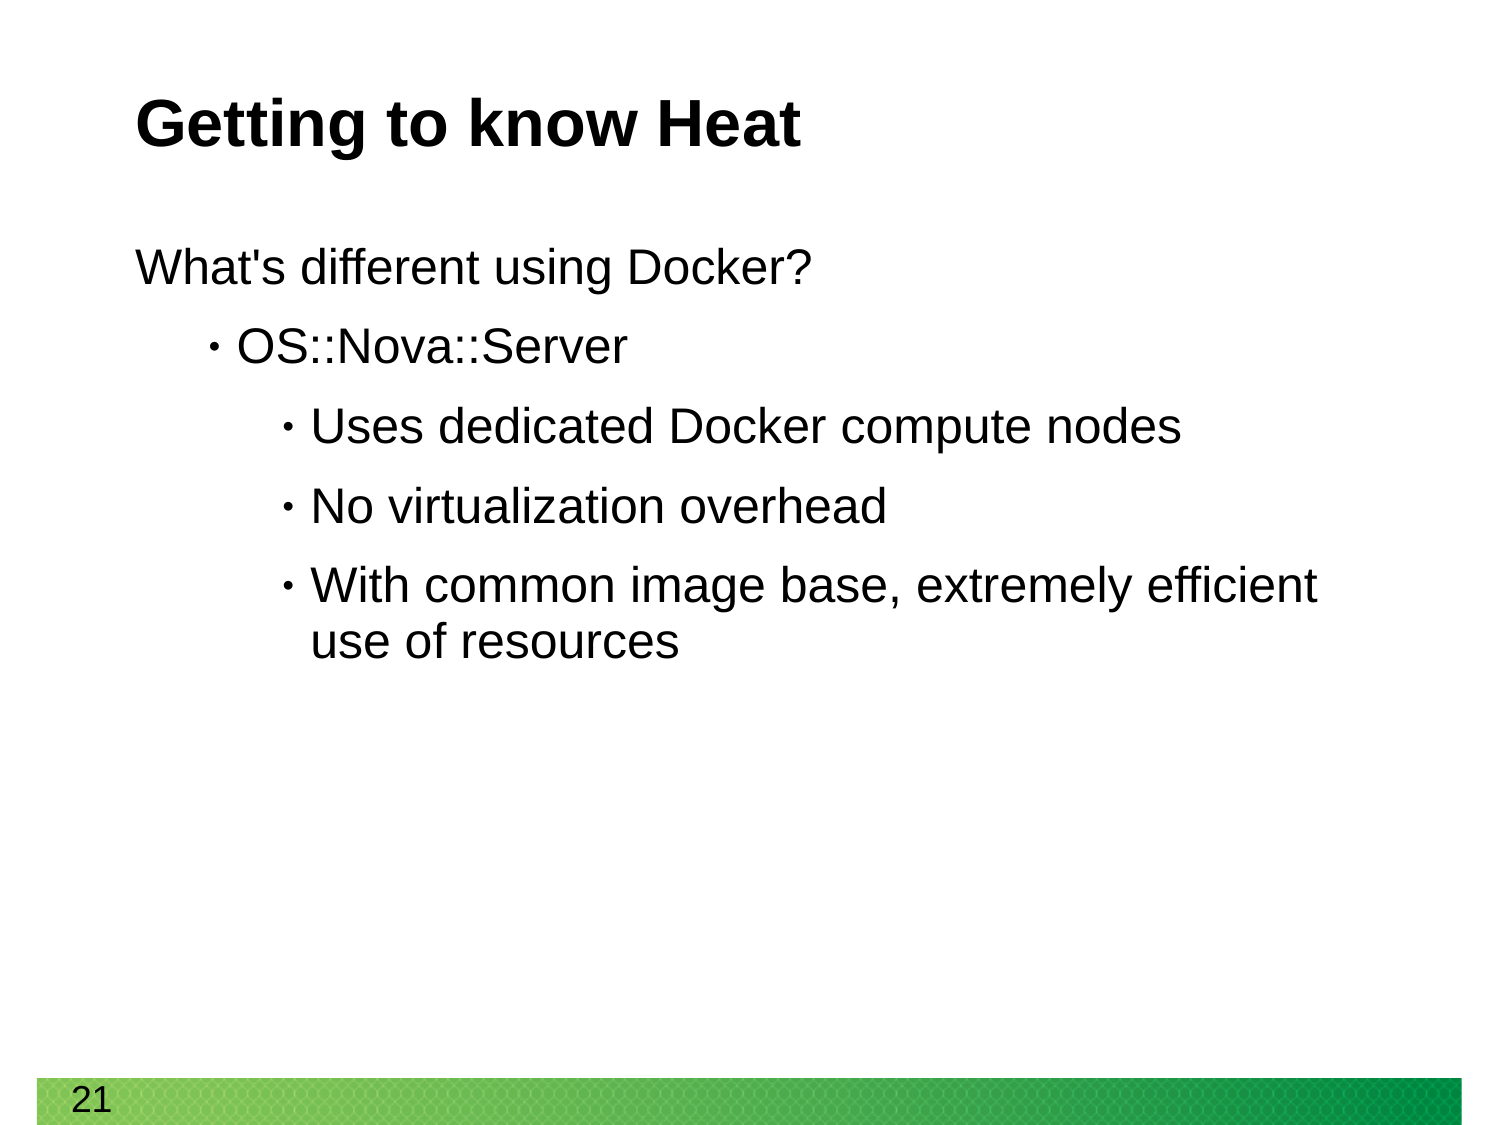

# Getting to know Heat
What's different using Docker?
OS::Nova::Server
Uses dedicated Docker compute nodes
No virtualization overhead
With common image base, extremely efficient use of resources